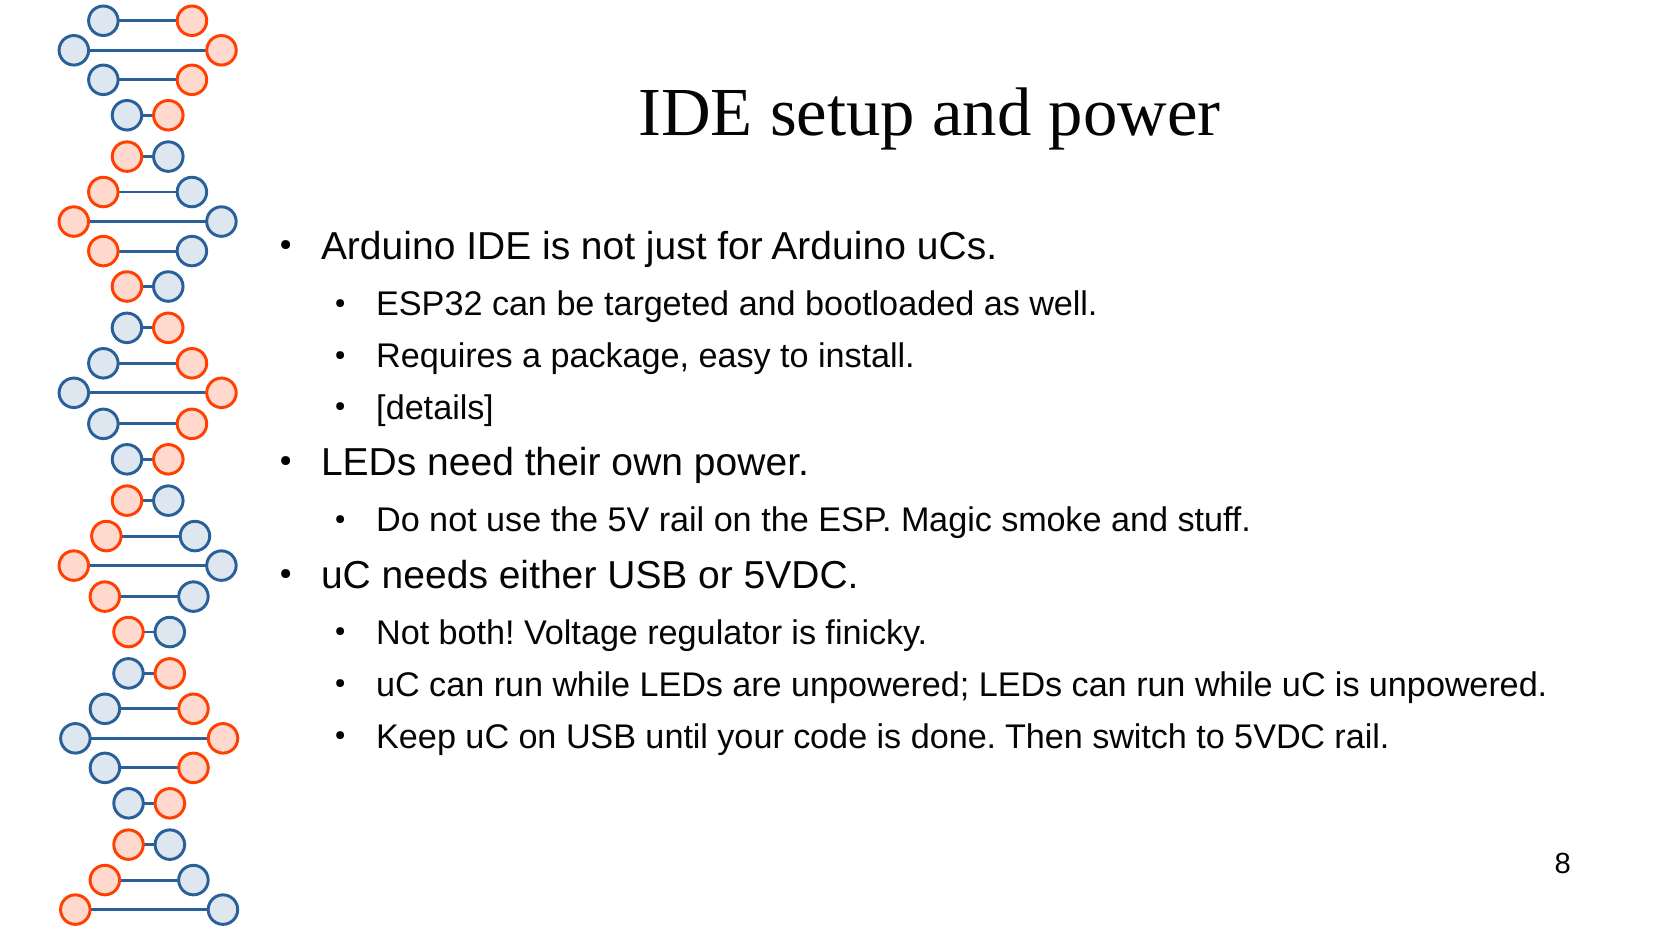

# IDE setup and power
Arduino IDE is not just for Arduino uCs.
ESP32 can be targeted and bootloaded as well.
Requires a package, easy to install.
[details]
LEDs need their own power.
Do not use the 5V rail on the ESP. Magic smoke and stuff.
uC needs either USB or 5VDC.
Not both! Voltage regulator is finicky.
uC can run while LEDs are unpowered; LEDs can run while uC is unpowered.
Keep uC on USB until your code is done. Then switch to 5VDC rail.
8